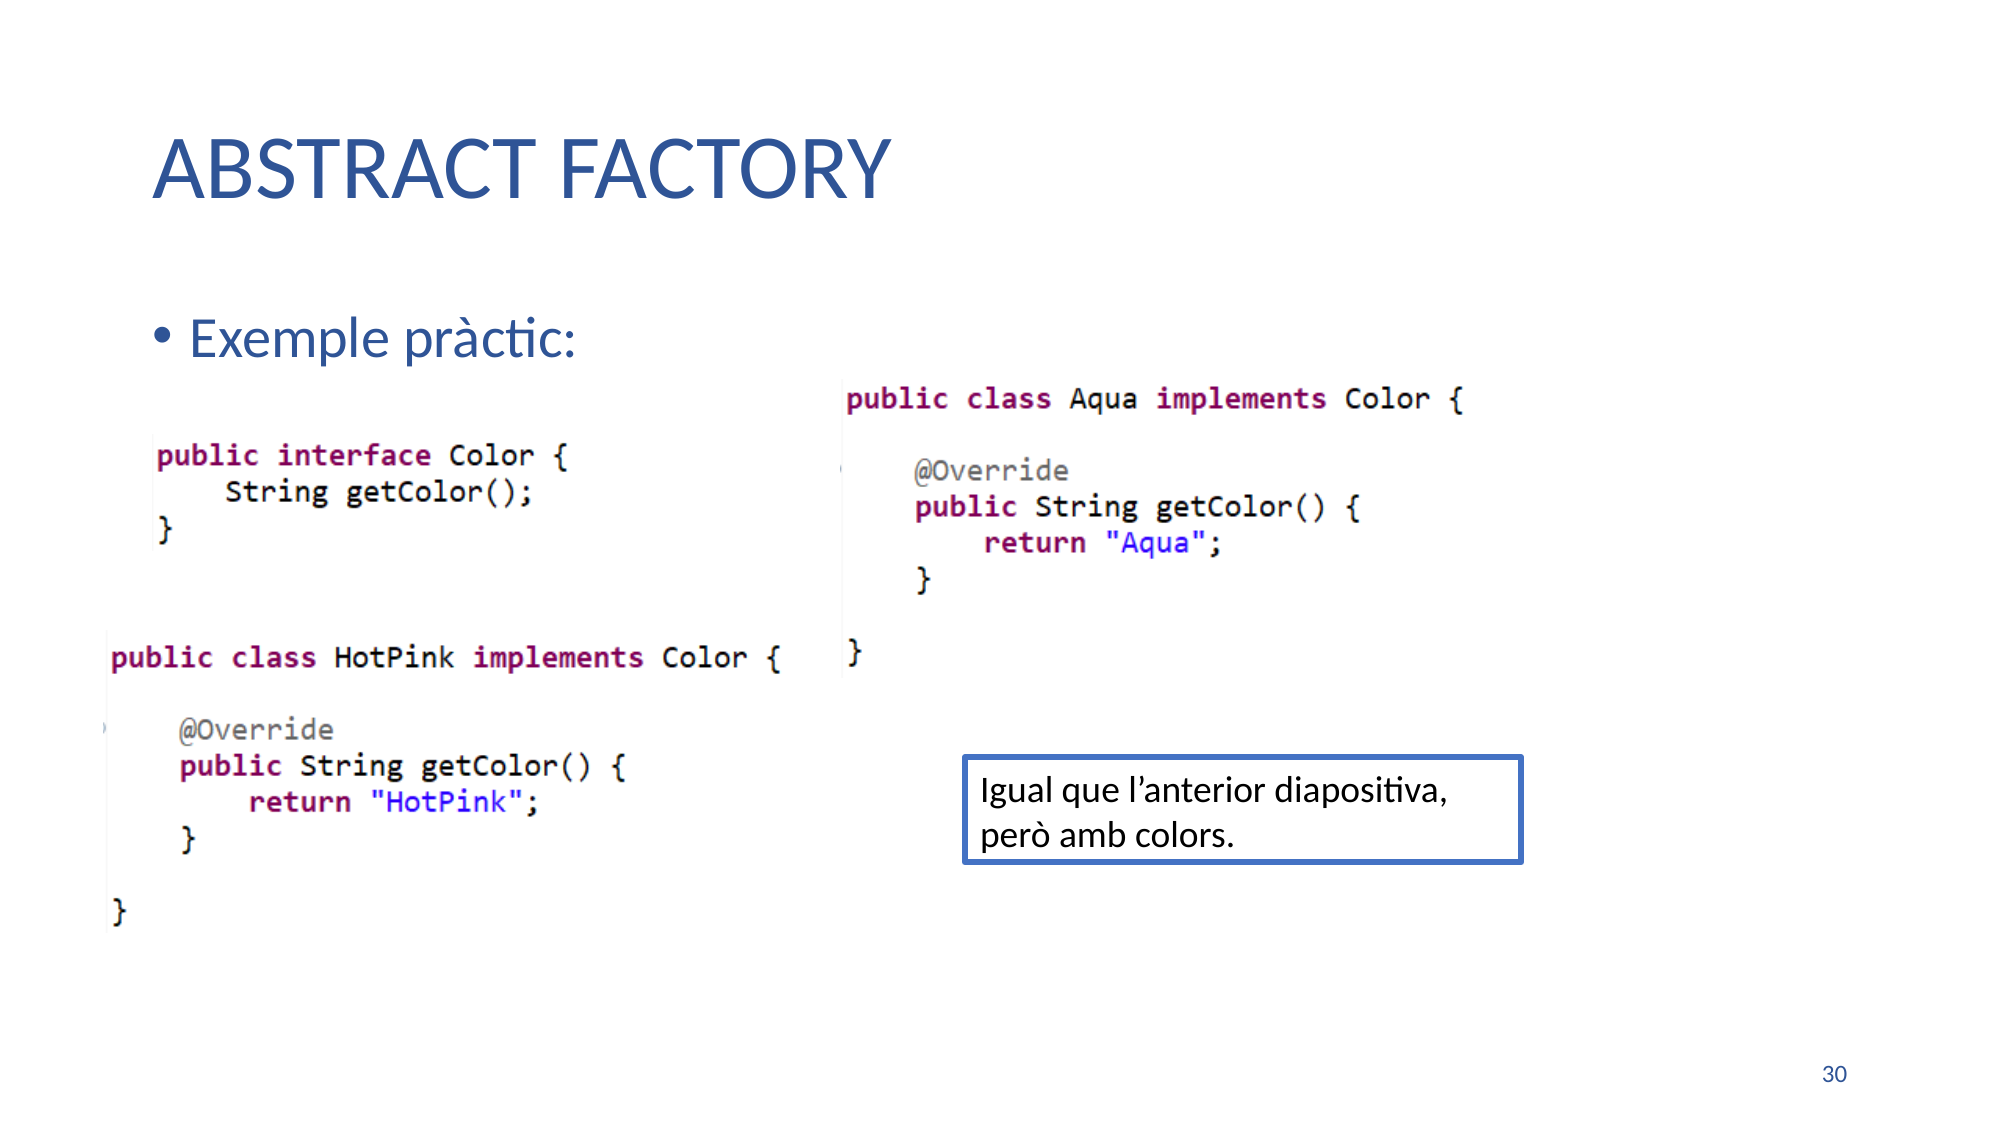

# ABSTRACT FACTORY
Exemple pràctic:
Igual que l’anterior diapositiva, però amb colors.